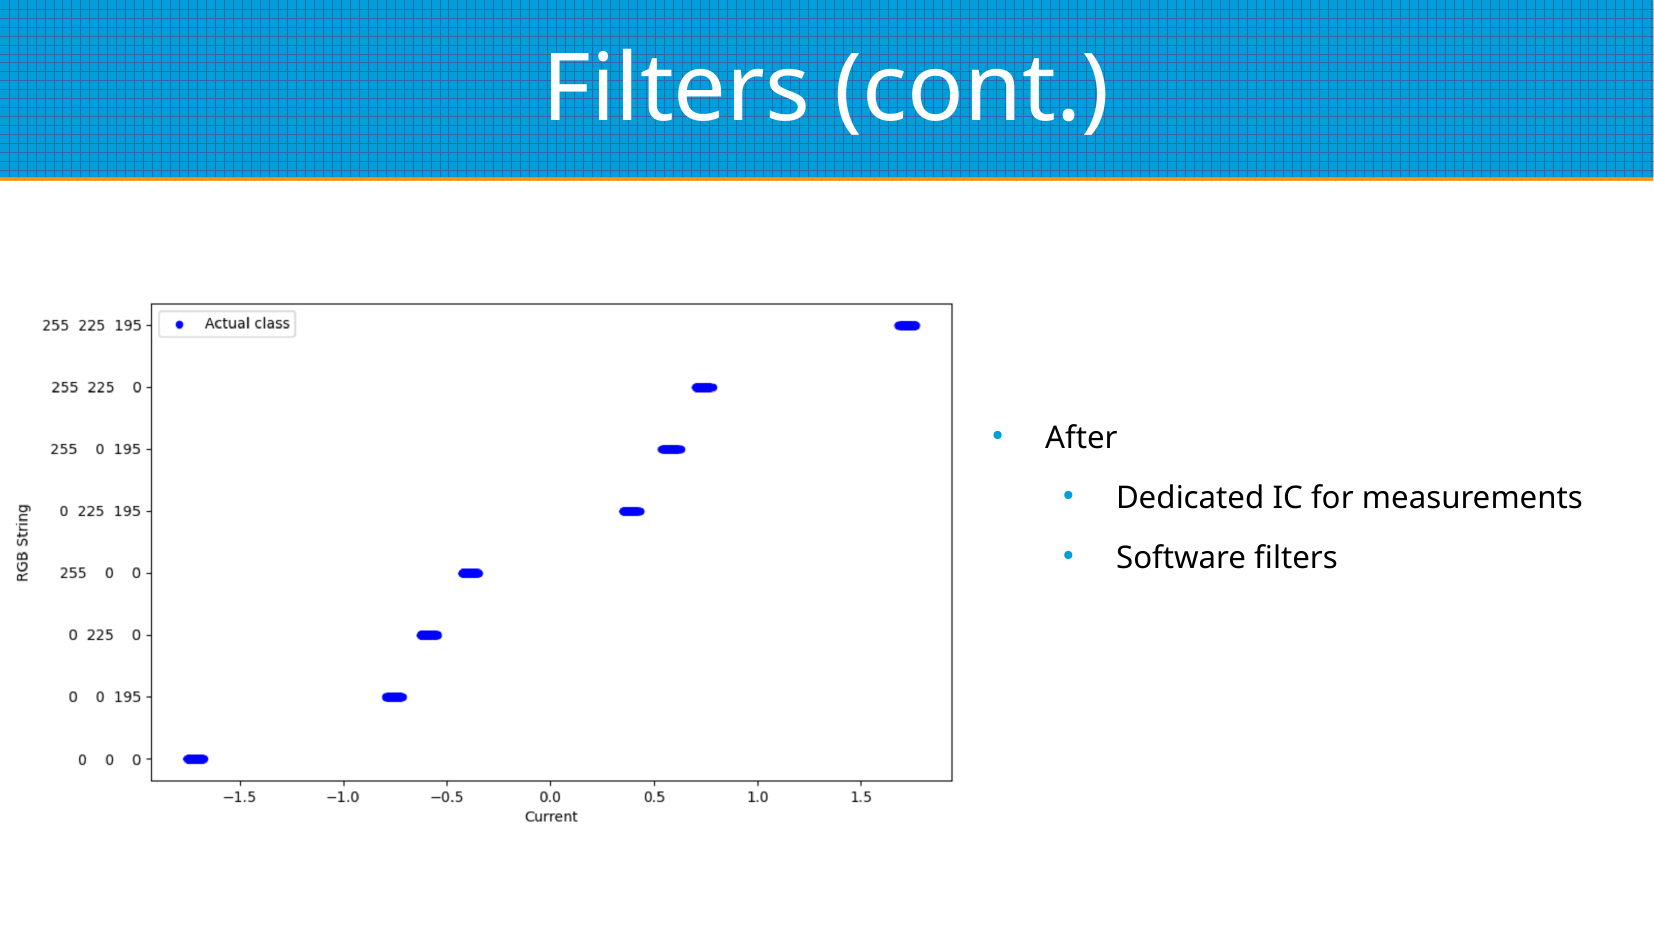

# Filters (cont.)
After
Dedicated IC for measurements
Software filters